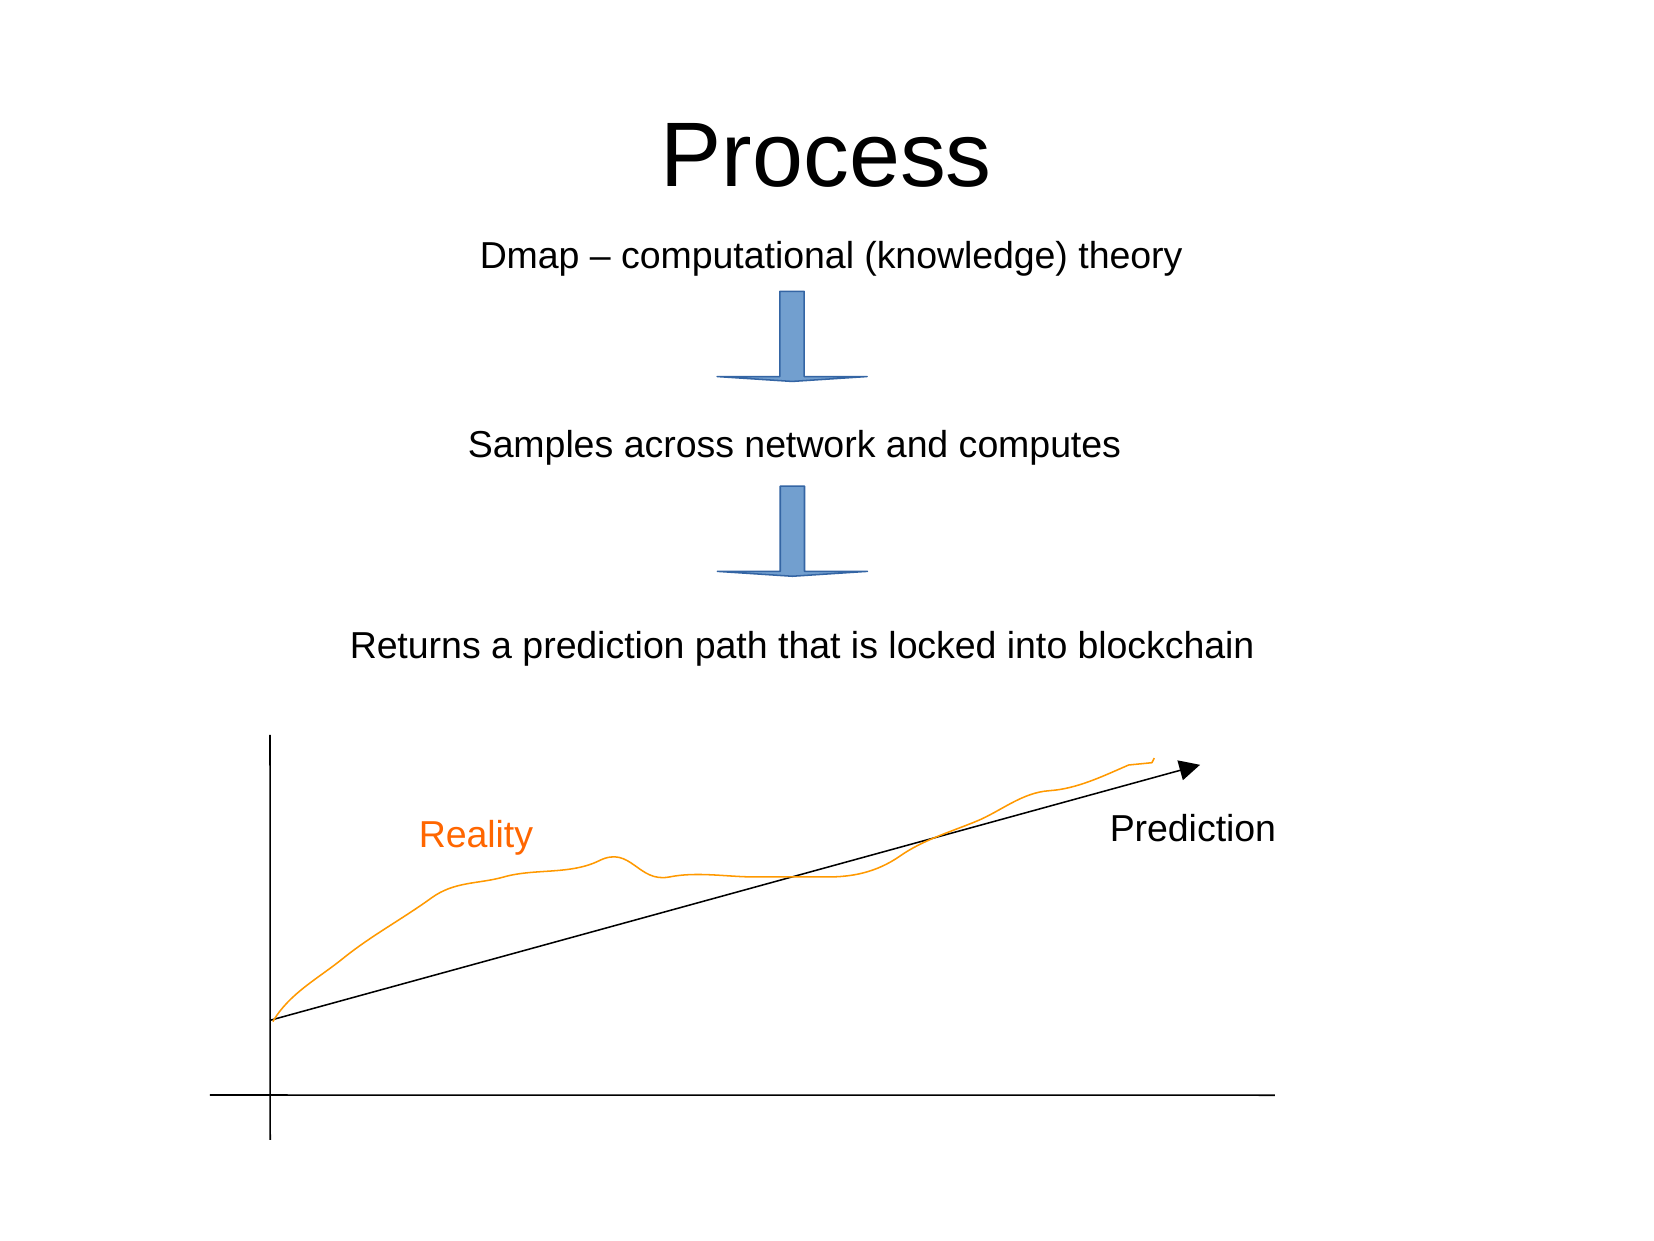

# Process
Dmap – computational (knowledge) theory
Samples across network and computes
Returns a prediction path that is locked into blockchain
Prediction
Reality